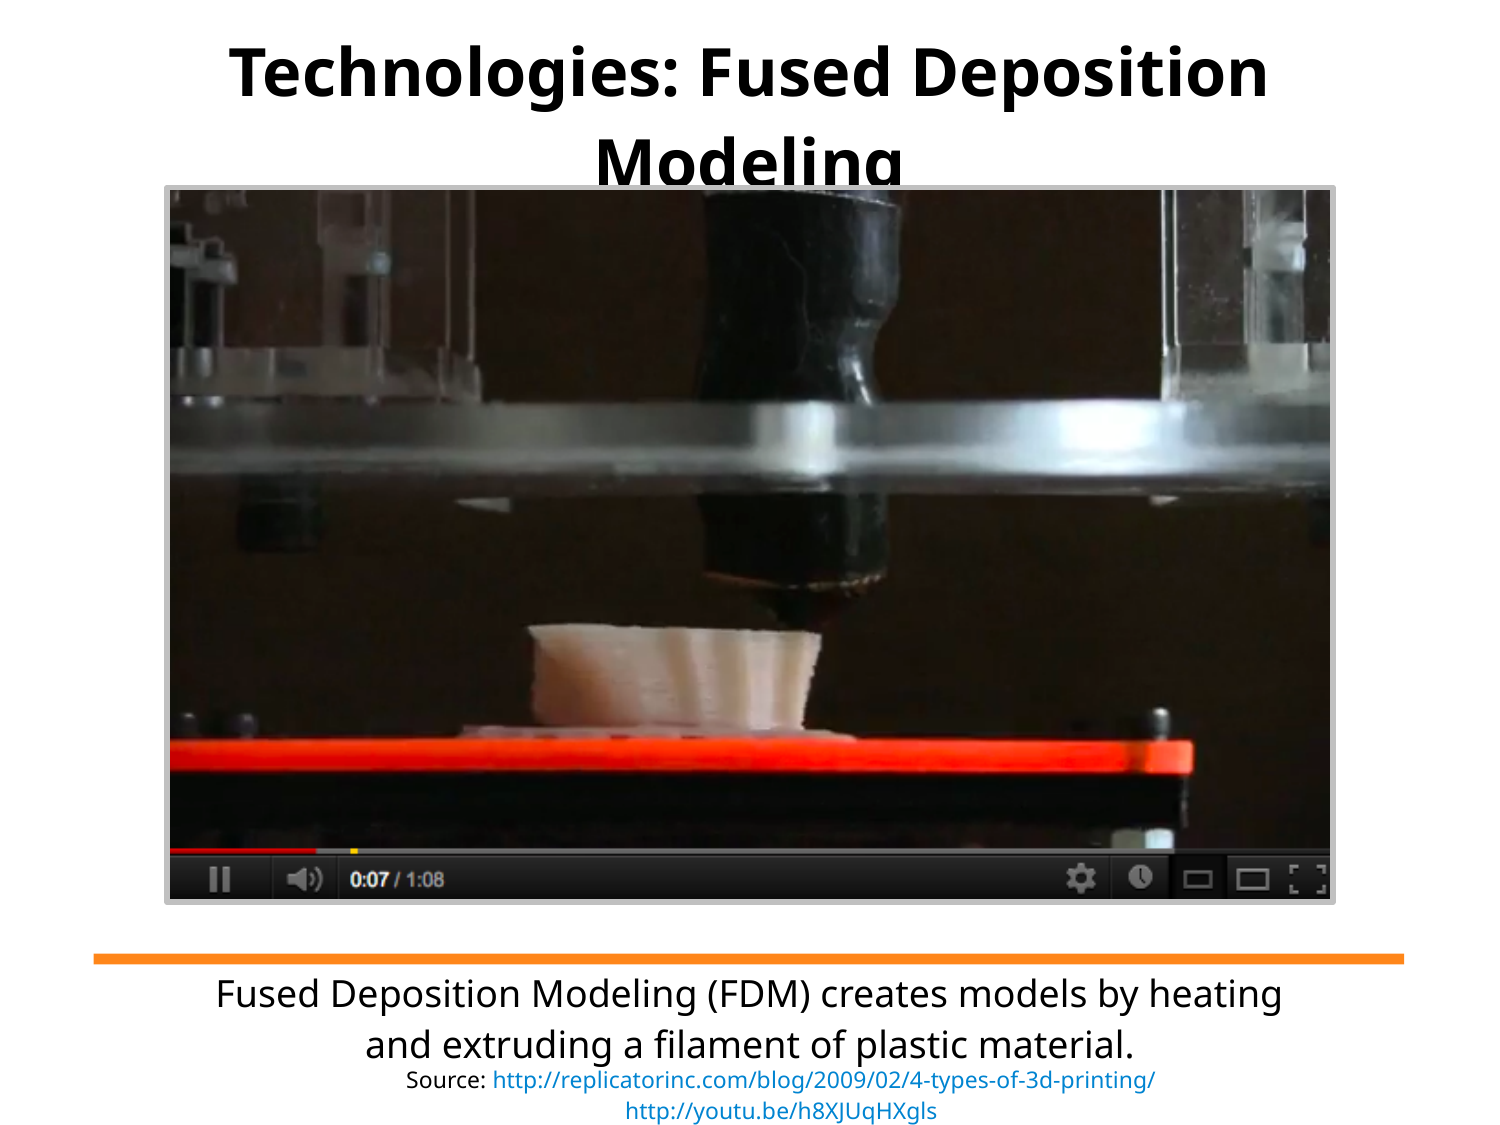

# Technologies: Fused Deposition Modeling
Fused Deposition Modeling (FDM) creates models by heating and extruding a filament of plastic material.
Source: http://replicatorinc.com/blog/2009/02/4-types-of-3d-printing/
http://youtu.be/h8XJUqHXgls